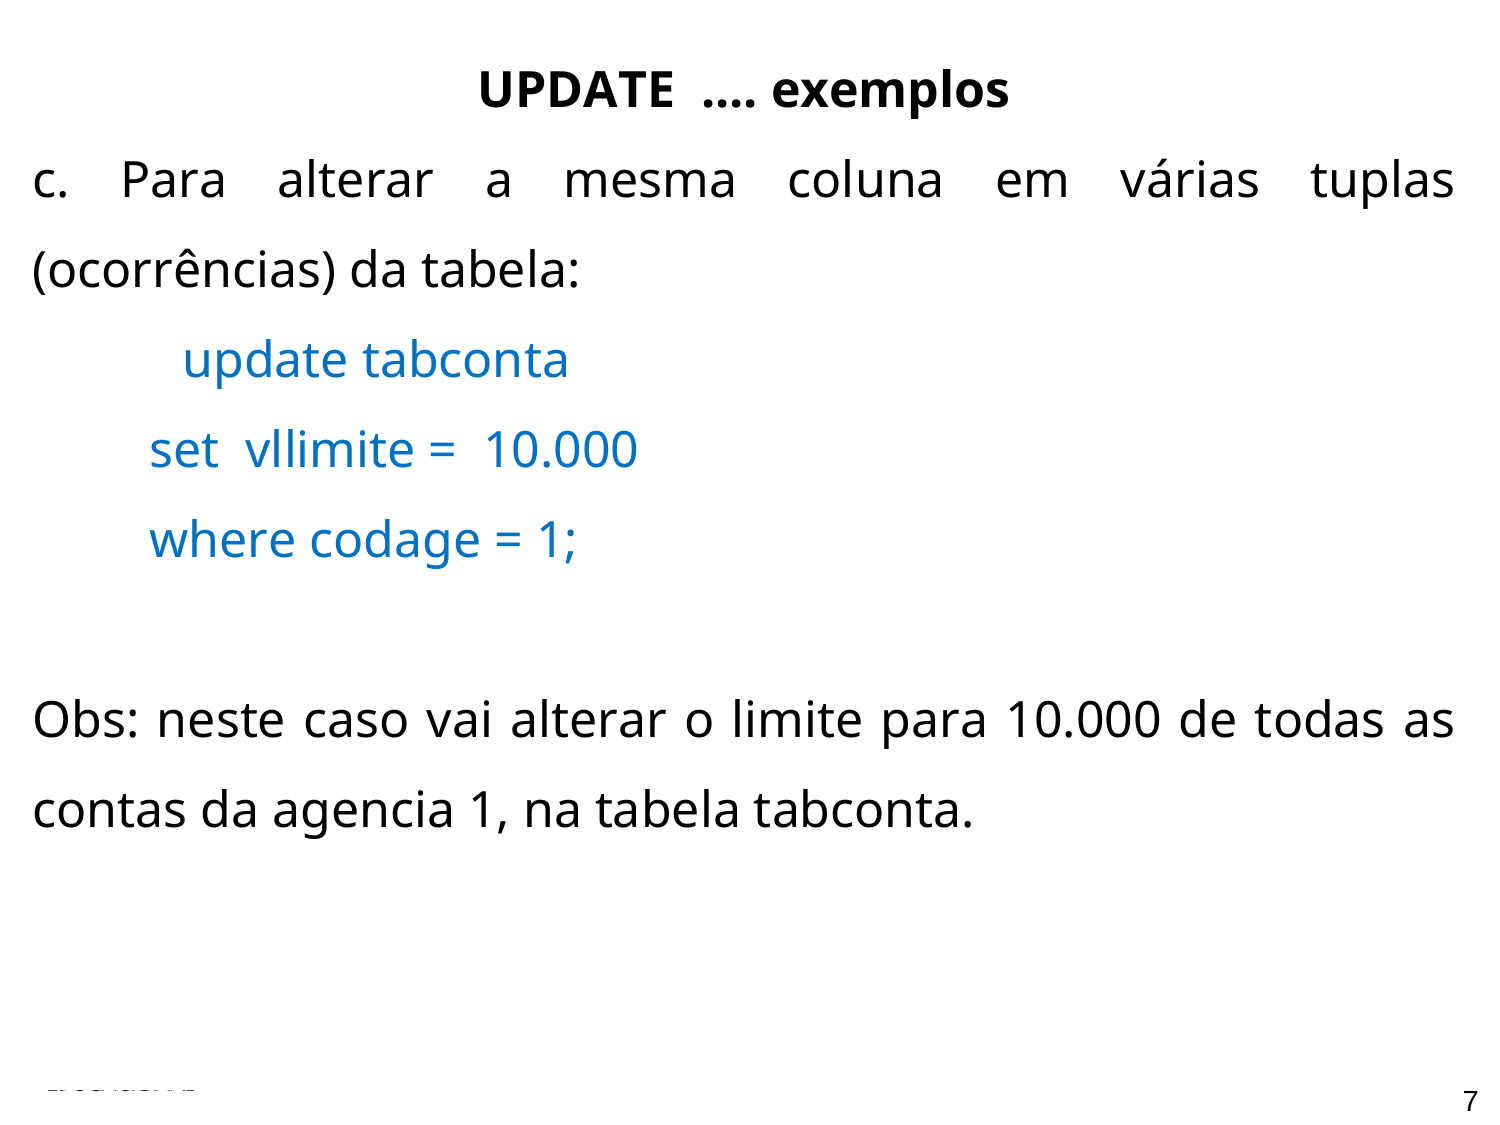

UPDATE .... exemplos
c. Para alterar a mesma coluna em várias tuplas (ocorrências) da tabela:
 	update tabconta
 set vllimite =  10.000
 where codage = 1;
Obs: neste caso vai alterar o limite para 10.000 de todas as contas da agencia 1, na tabela tabconta.
7